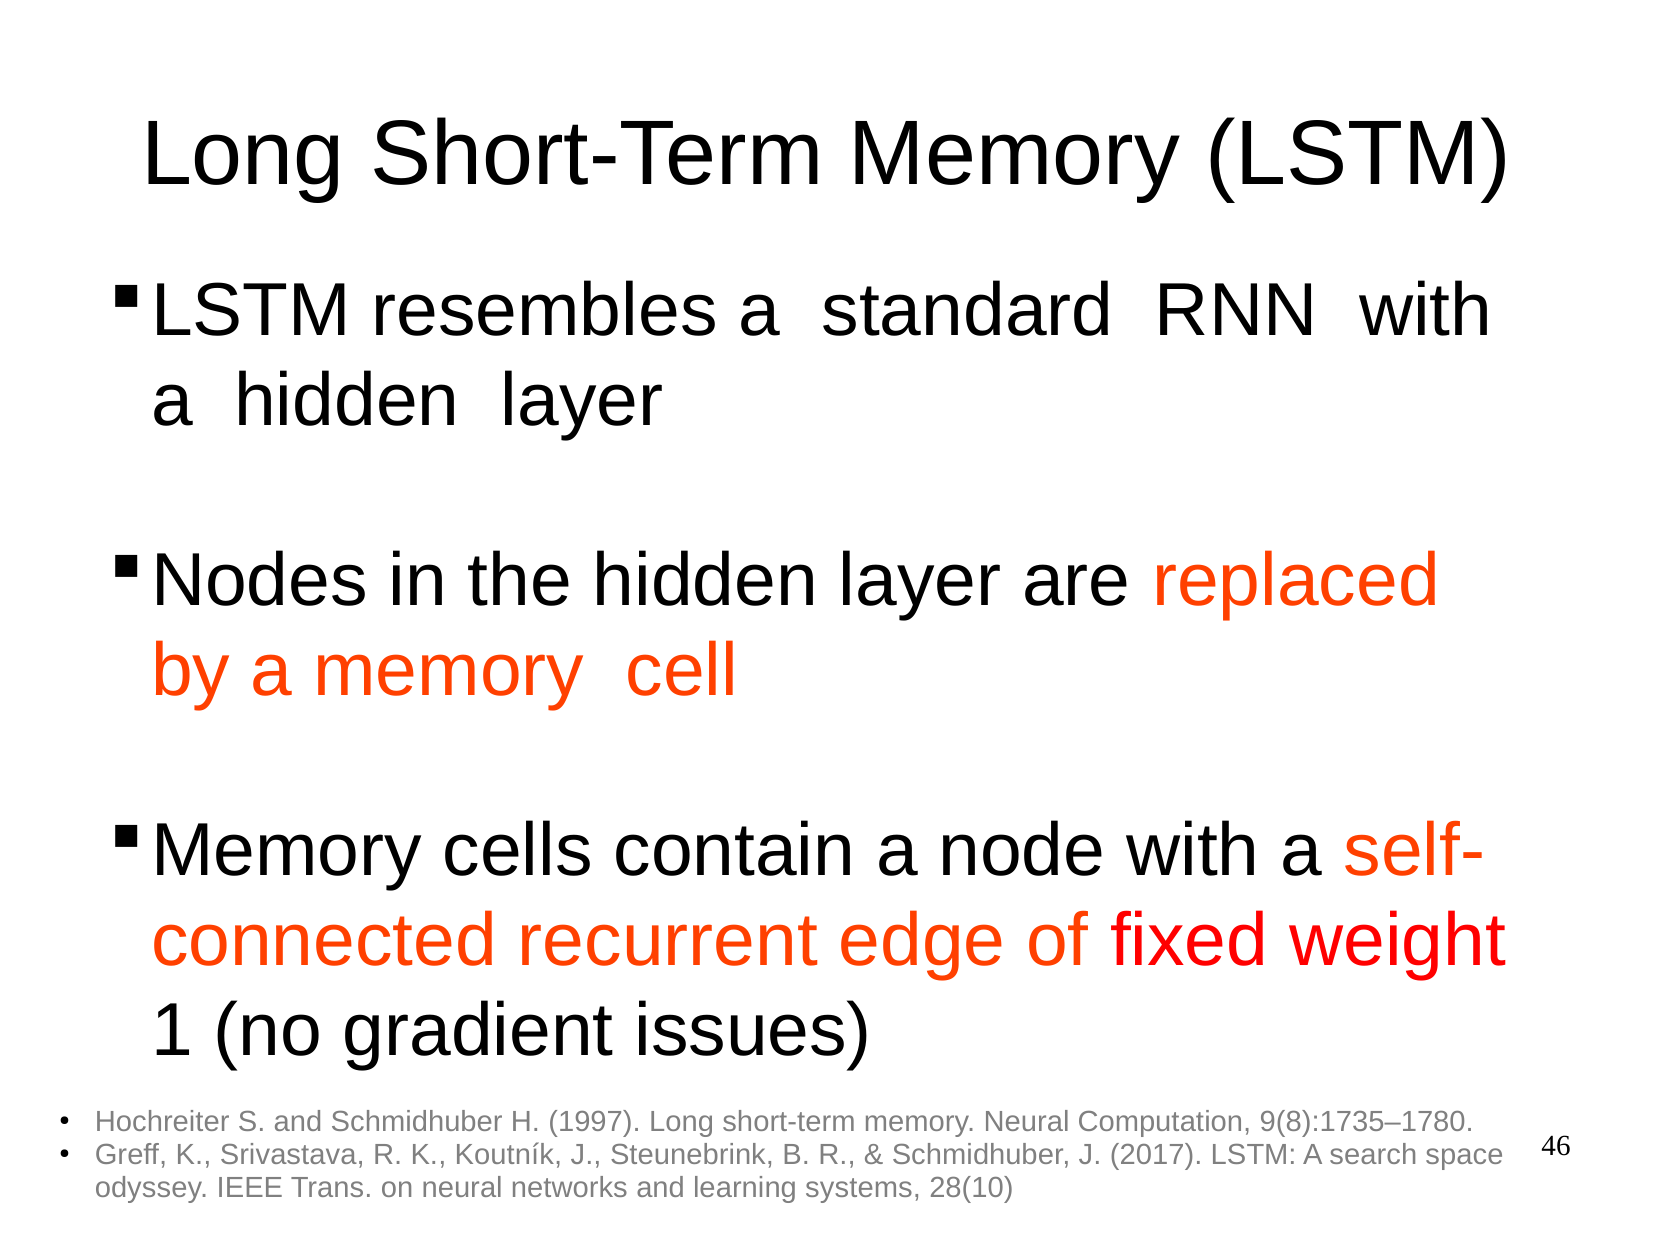

# Long Short-Term Memory (LSTM)
LSTM resembles a standard RNN with a hidden layer
Nodes in the hidden layer are replaced by a memory cell
Memory cells contain a node with a self-connected recurrent edge of fixed weight 1 (no gradient issues)
Hochreiter S. and Schmidhuber H. (1997). Long short-term memory. Neural Computation, 9(8):1735–1780.
Greff, K., Srivastava, R. K., Koutník, J., Steunebrink, B. R., & Schmidhuber, J. (2017). LSTM: A search space odyssey. IEEE Trans. on neural networks and learning systems, 28(10)
46